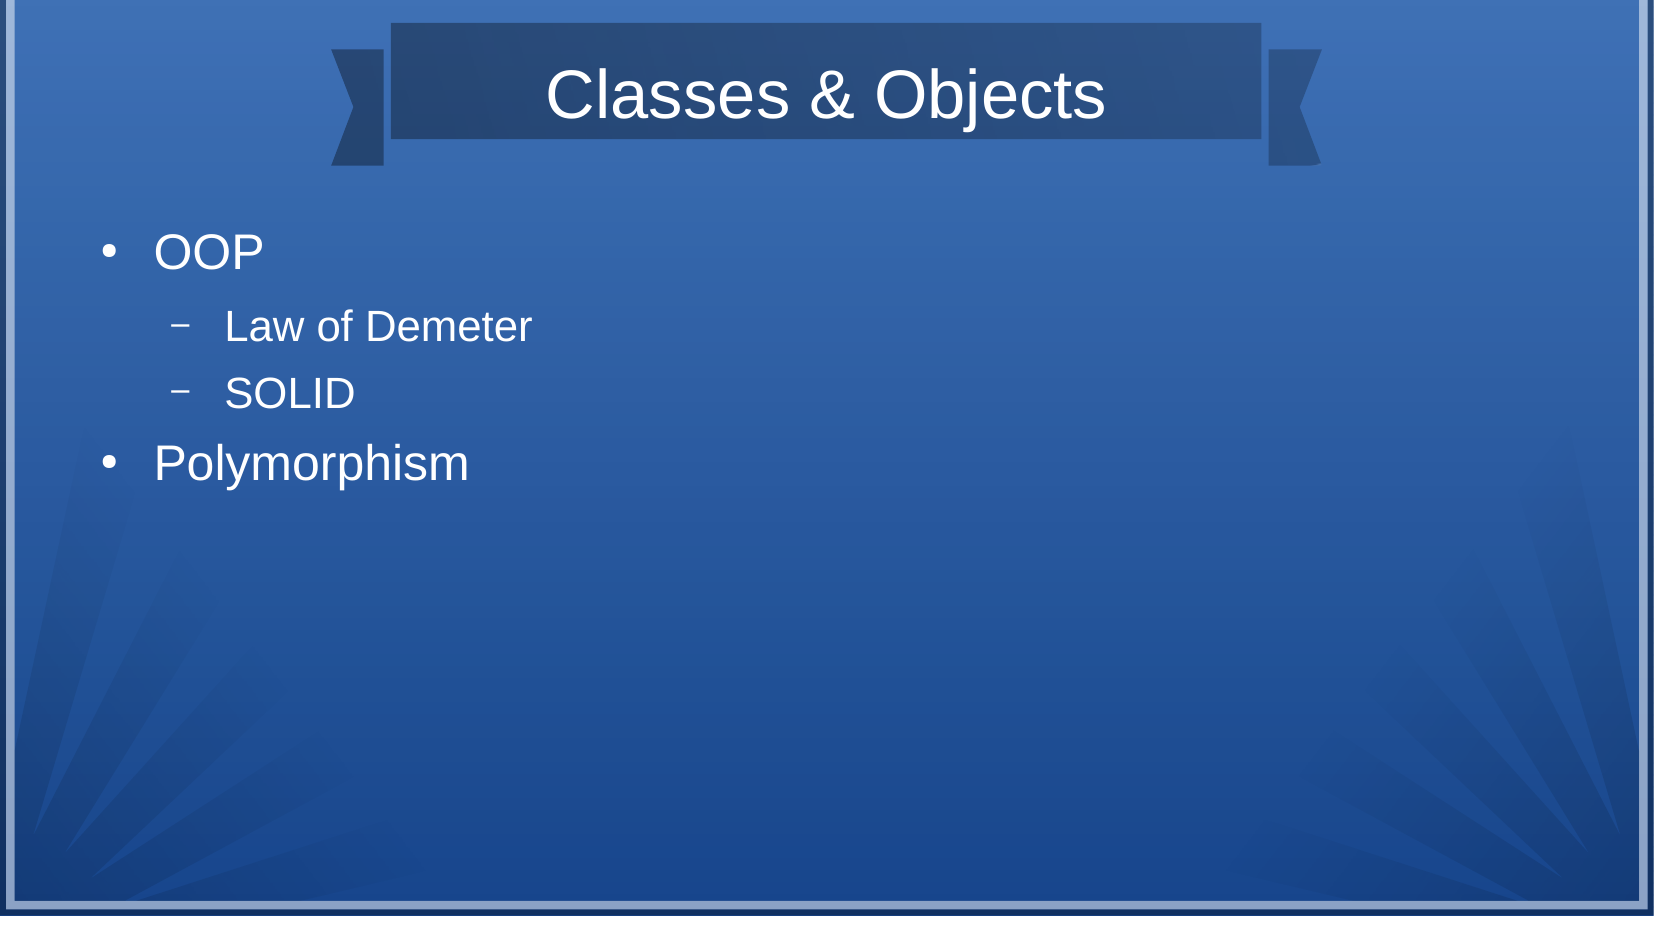

# Classes & Objects
OOP
Law of Demeter
SOLID
Polymorphism